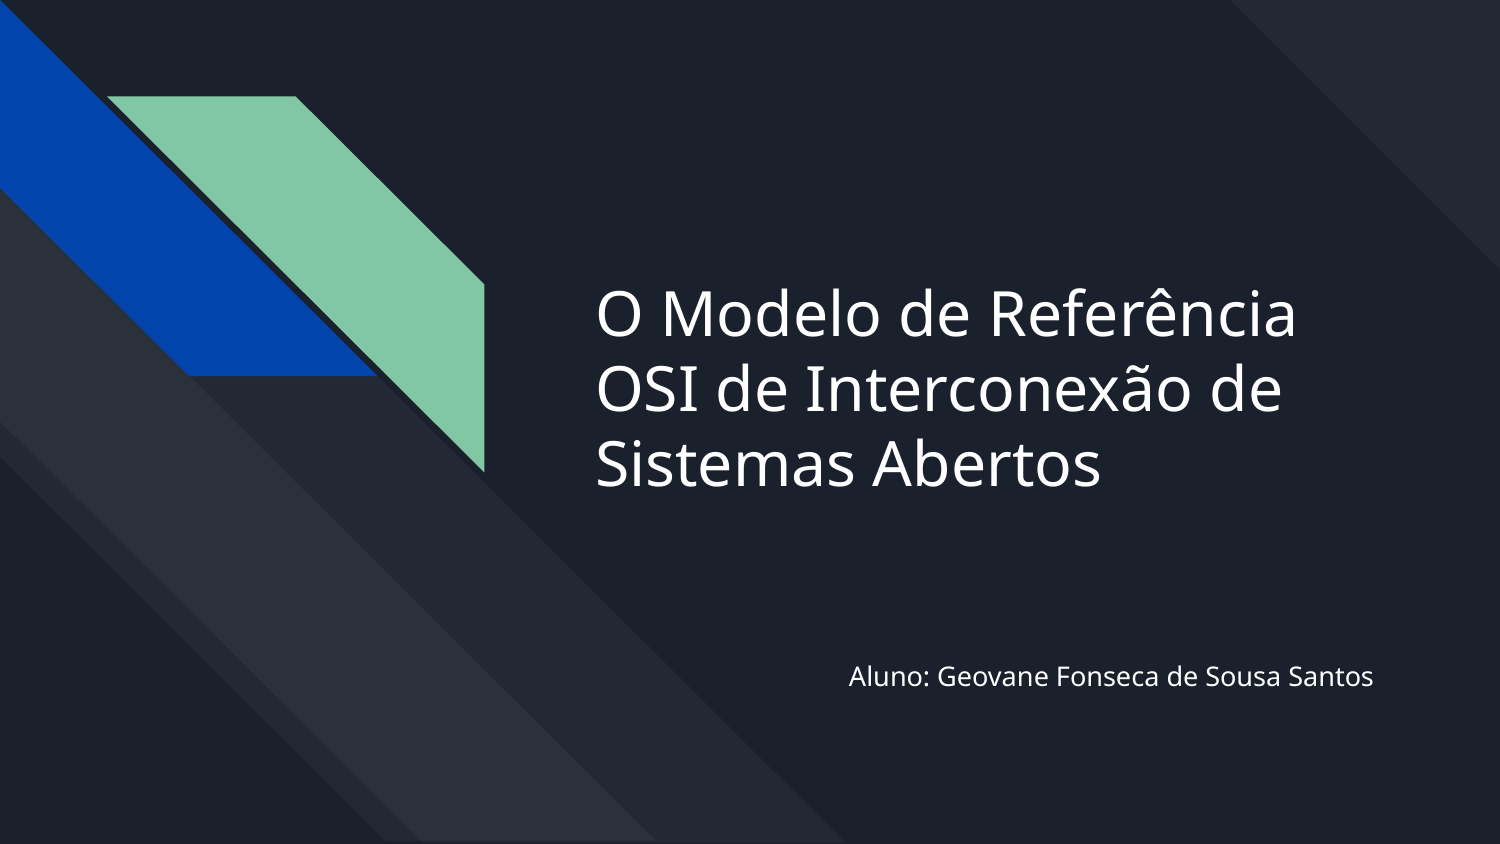

# O Modelo de Referência OSI de Interconexão de Sistemas Abertos
Aluno: Geovane Fonseca de Sousa Santos